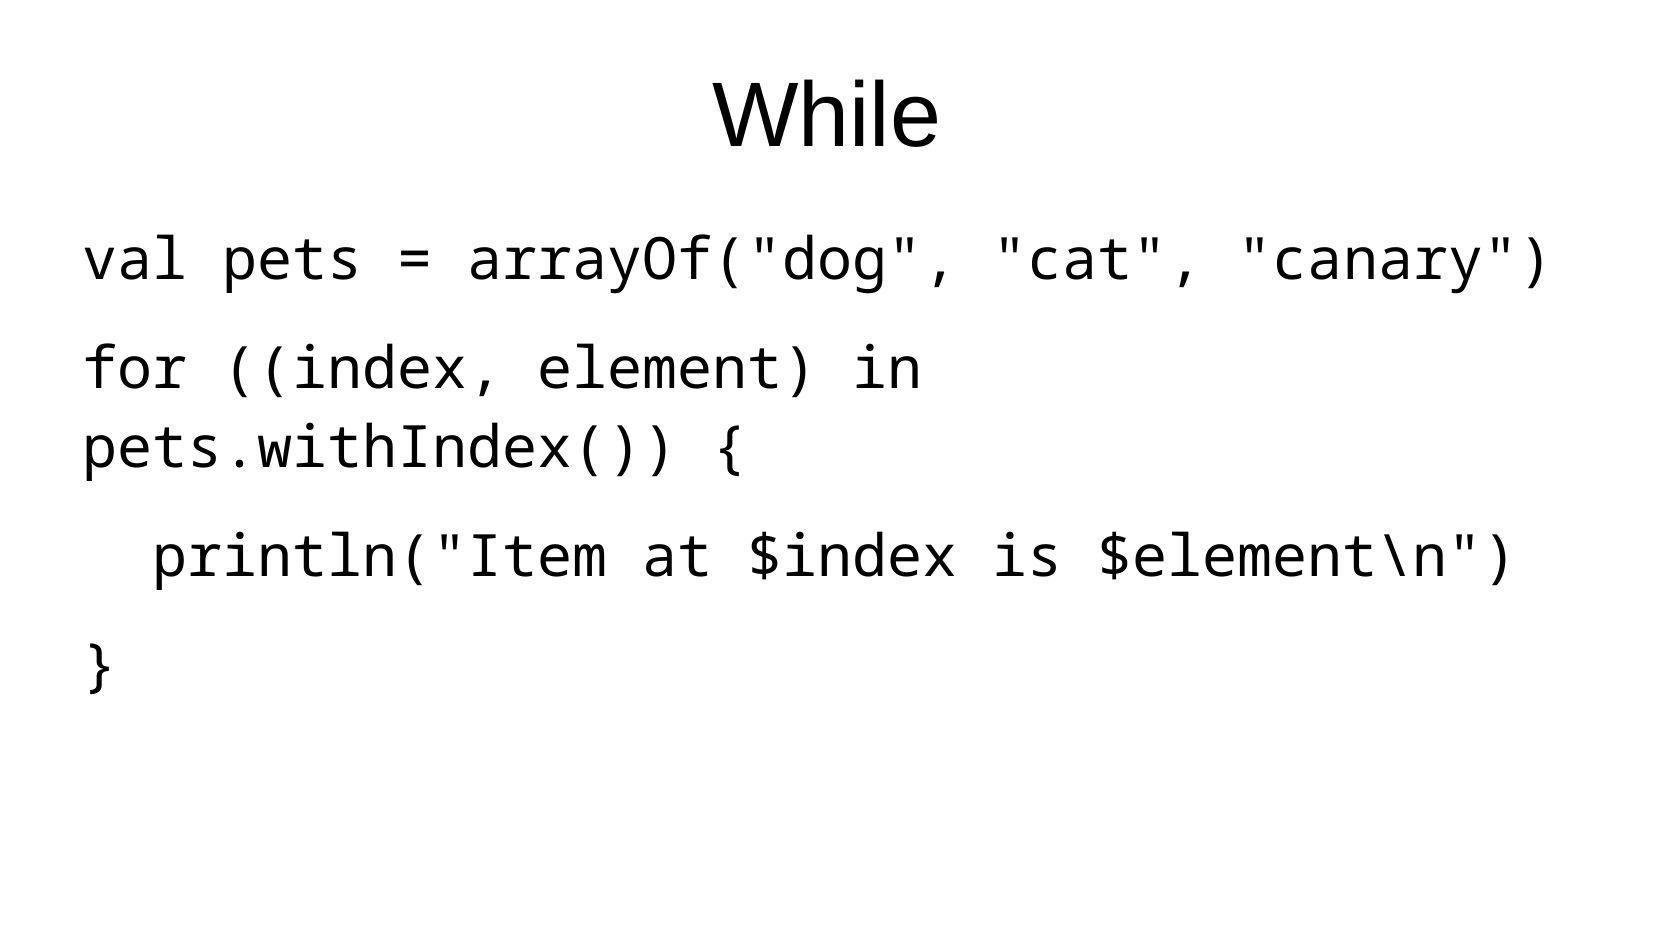

# While
val pets = arrayOf("dog", "cat", "canary")
for ((index, element) in pets.withIndex()) {
 println("Item at $index is $element\n")
}